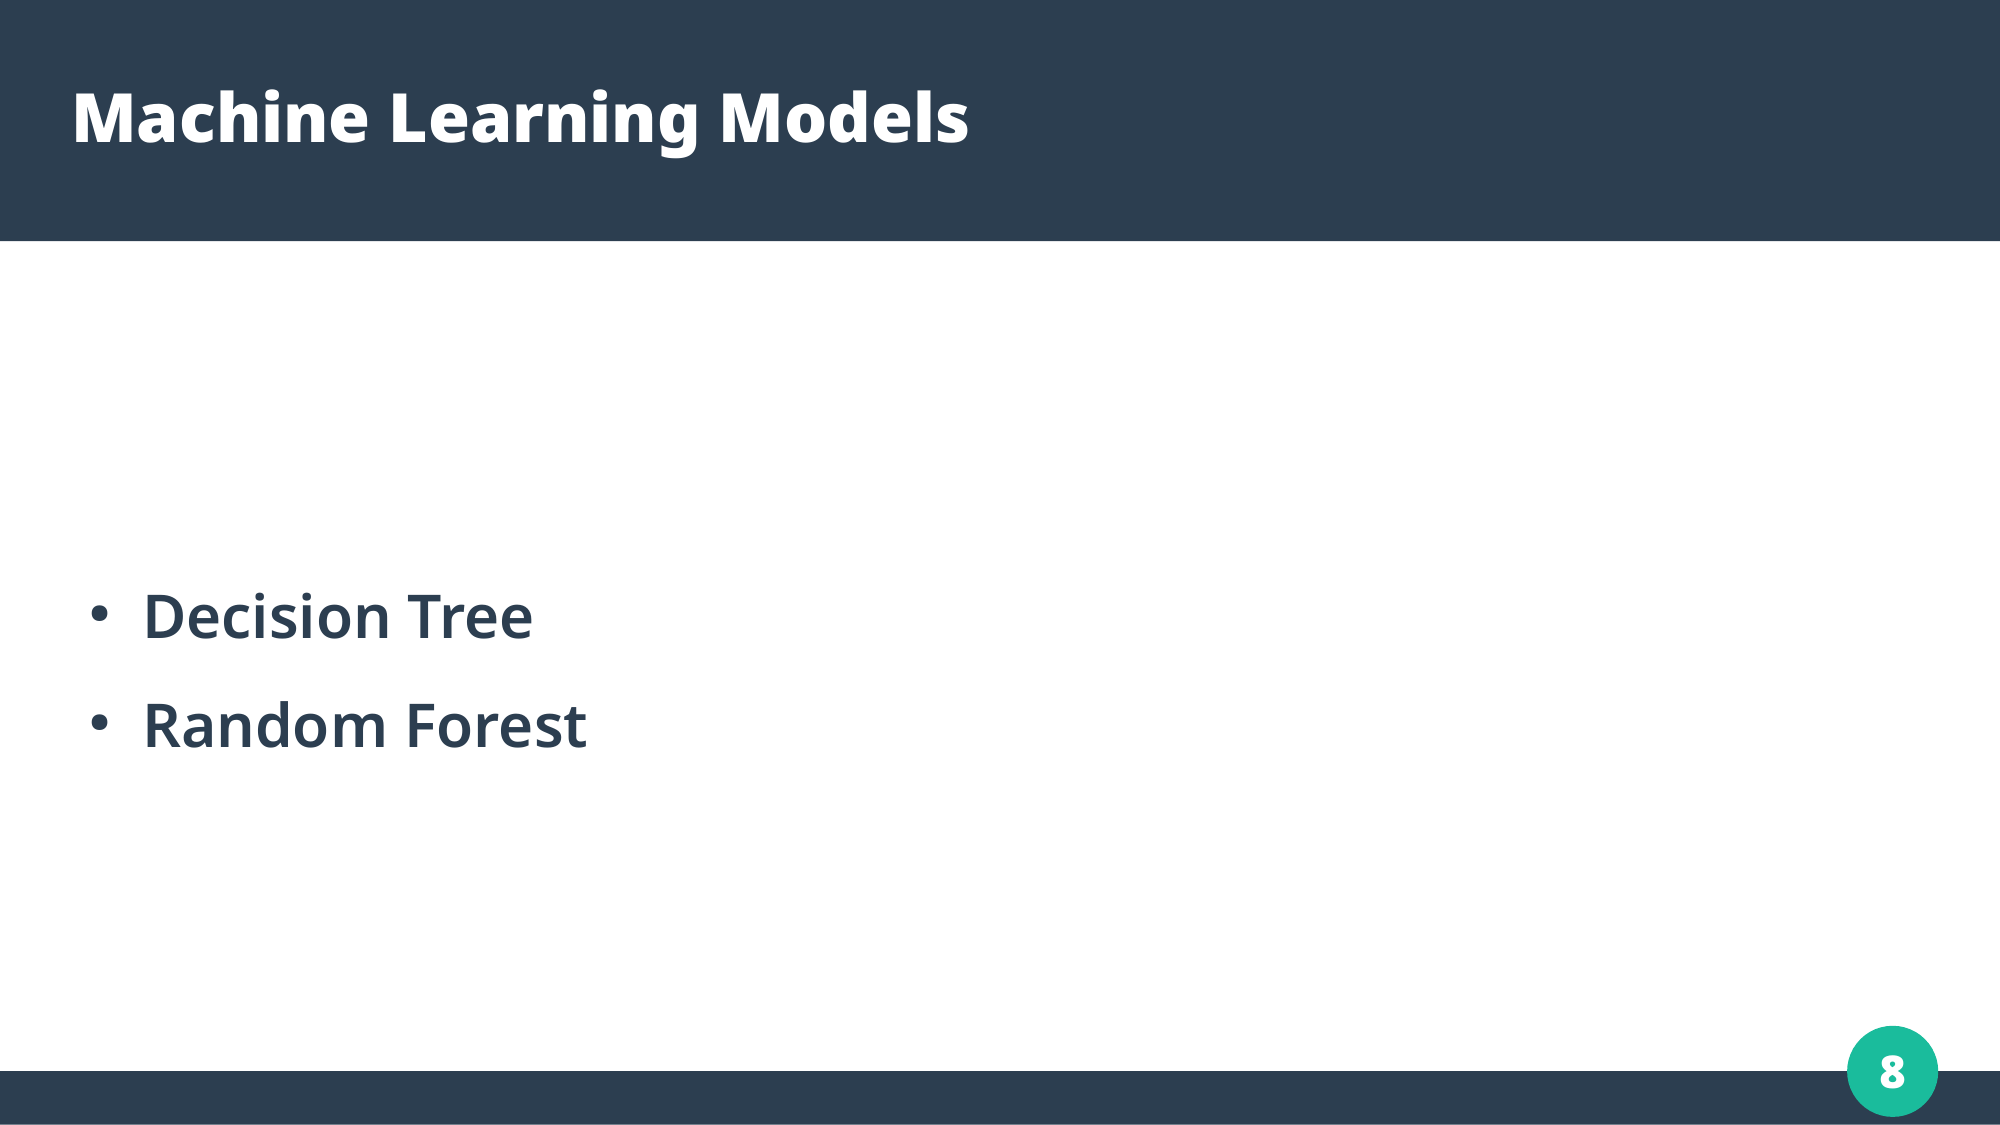

# Machine Learning Models
Decision Tree
Random Forest